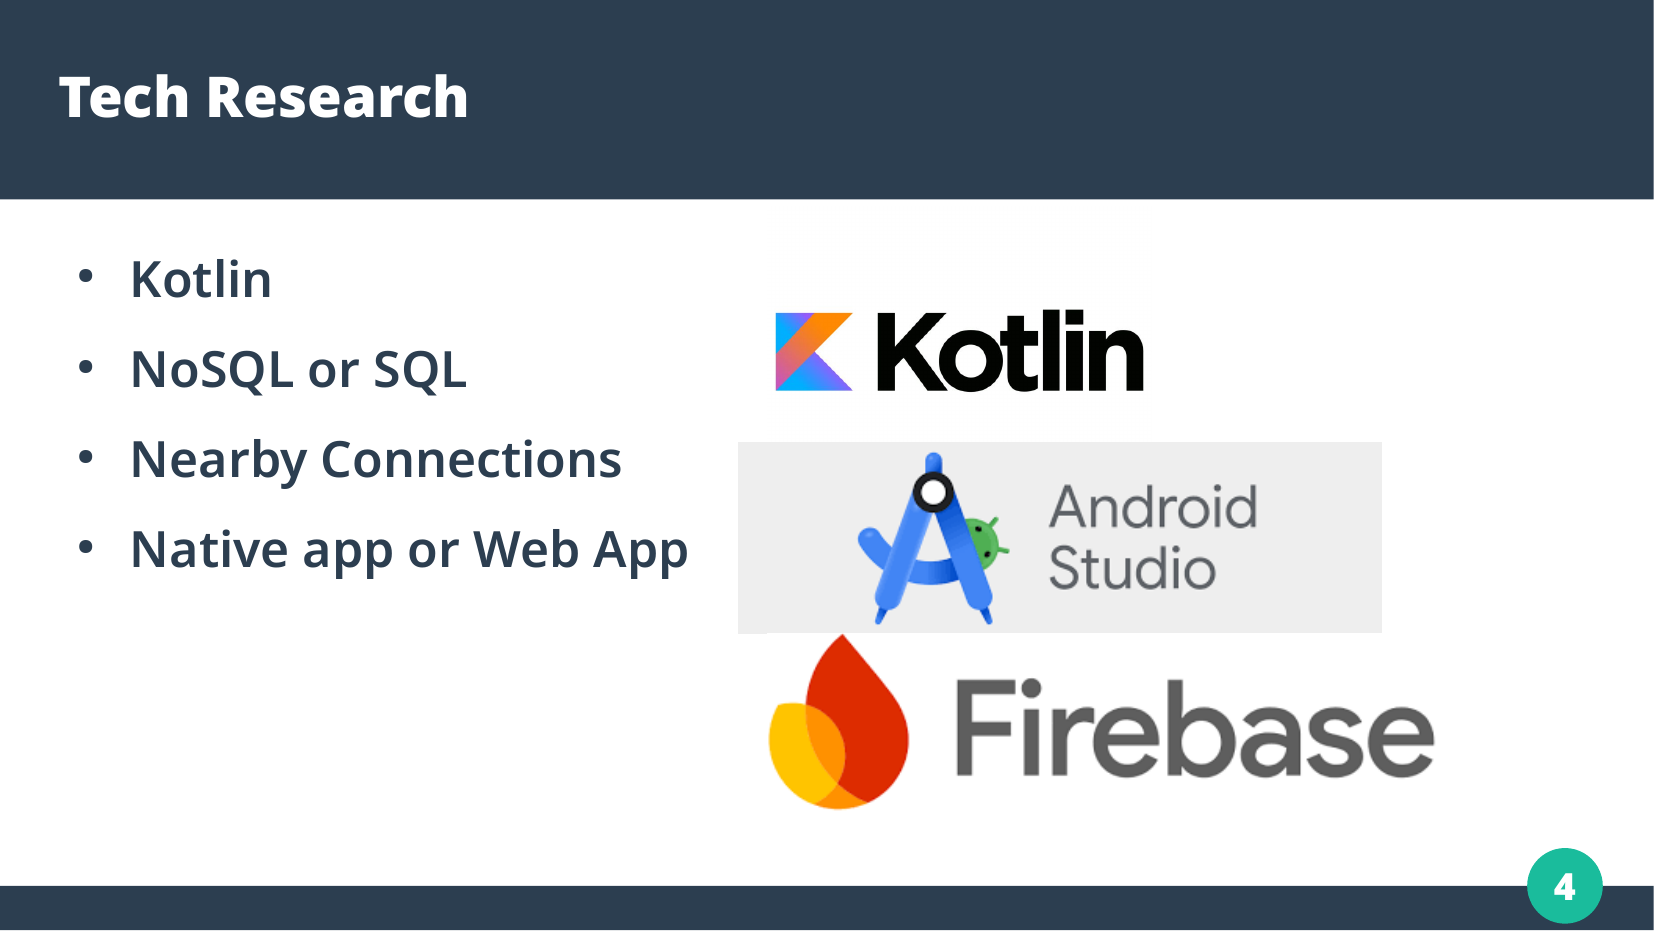

# Tech Research
Kotlin
NoSQL or SQL
Nearby Connections
Native app or Web App